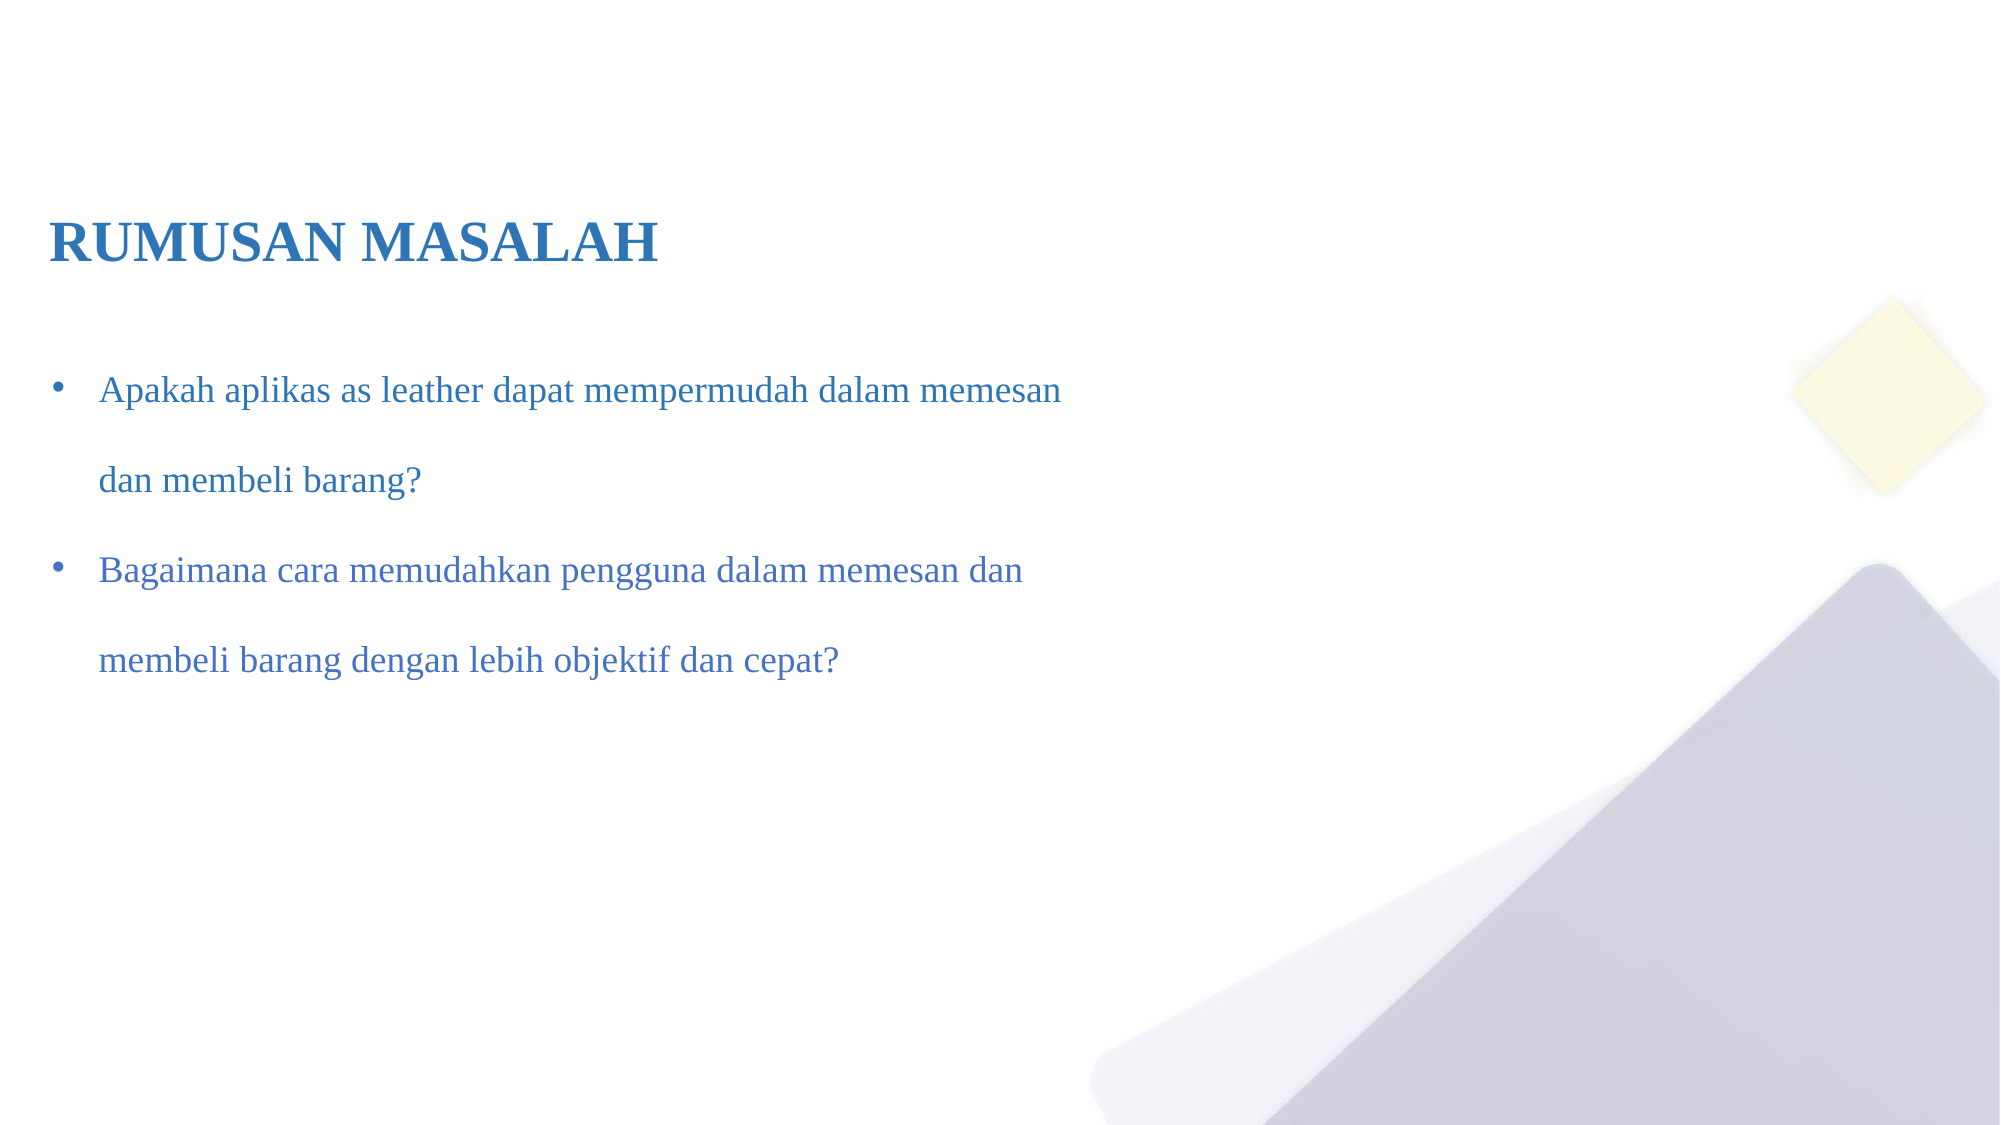

RUMUSAN MASALAH
Apakah aplikas as leather dapat mempermudah dalam memesan dan membeli barang?
Bagaimana cara memudahkan pengguna dalam memesan dan membeli barang dengan lebih objektif dan cepat?